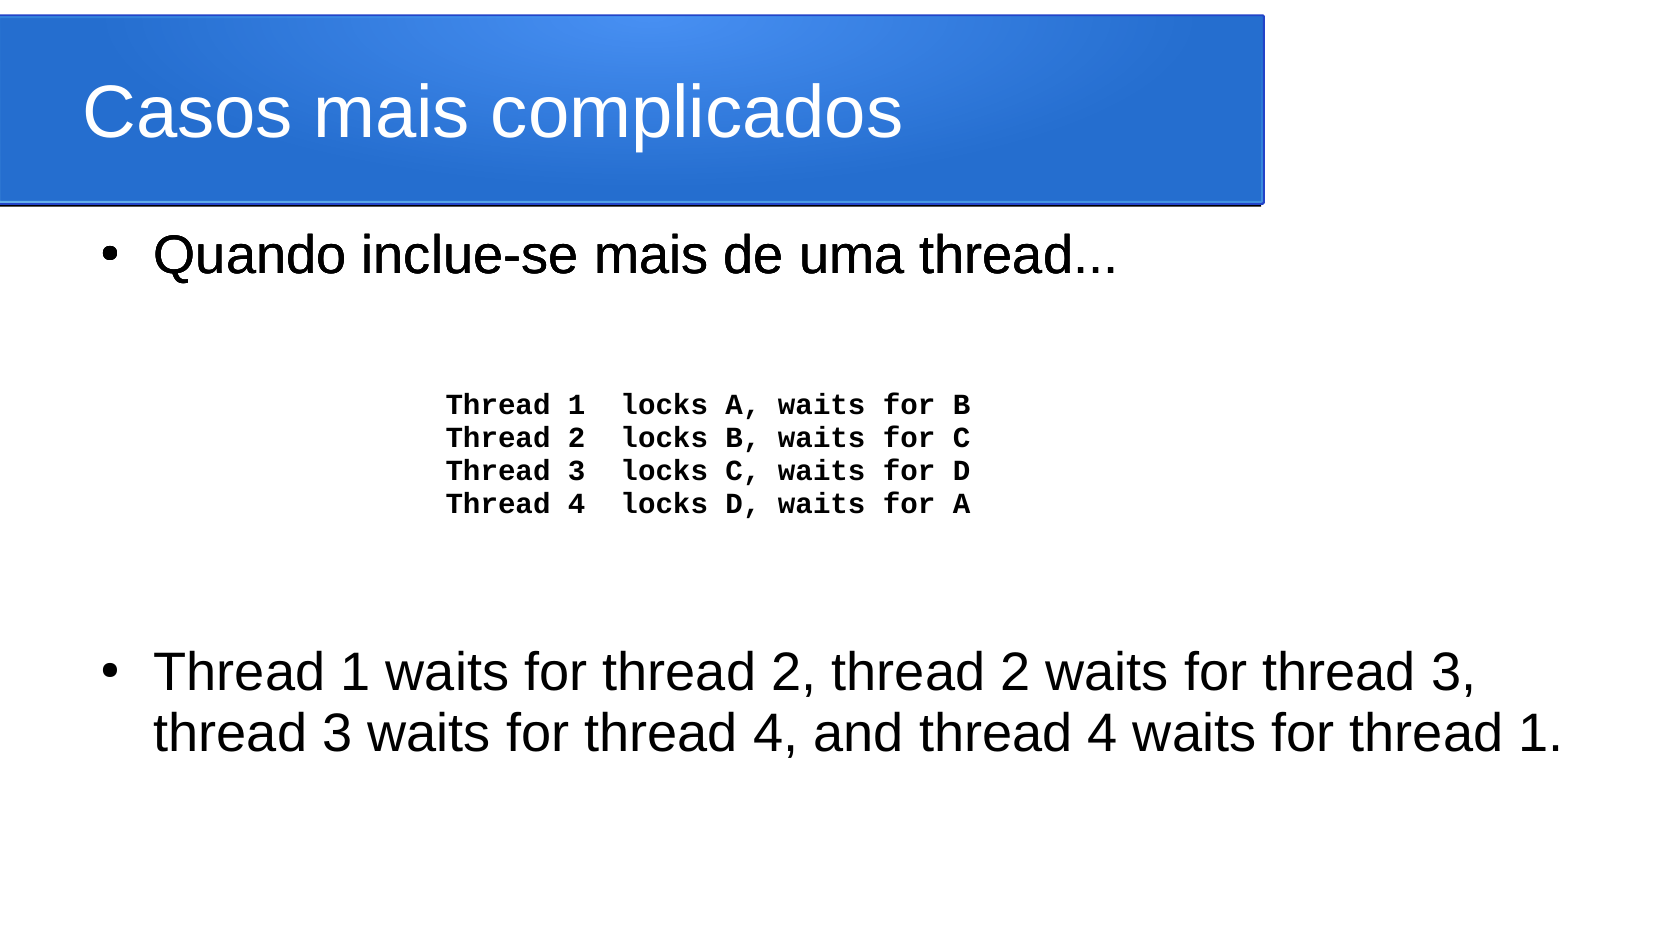

# Casos mais complicados
Quando inclue-se mais de uma thread...
Quando inclue-se mais de uma thread...
Quando inclue-se mais de uma thread...
Thread 1 locks A, waits for B
Thread 2 locks B, waits for C
Thread 3 locks C, waits for D
Thread 4 locks D, waits for A
Thread 1 waits for thread 2, thread 2 waits for thread 3, thread 3 waits for thread 4, and thread 4 waits for thread 1.